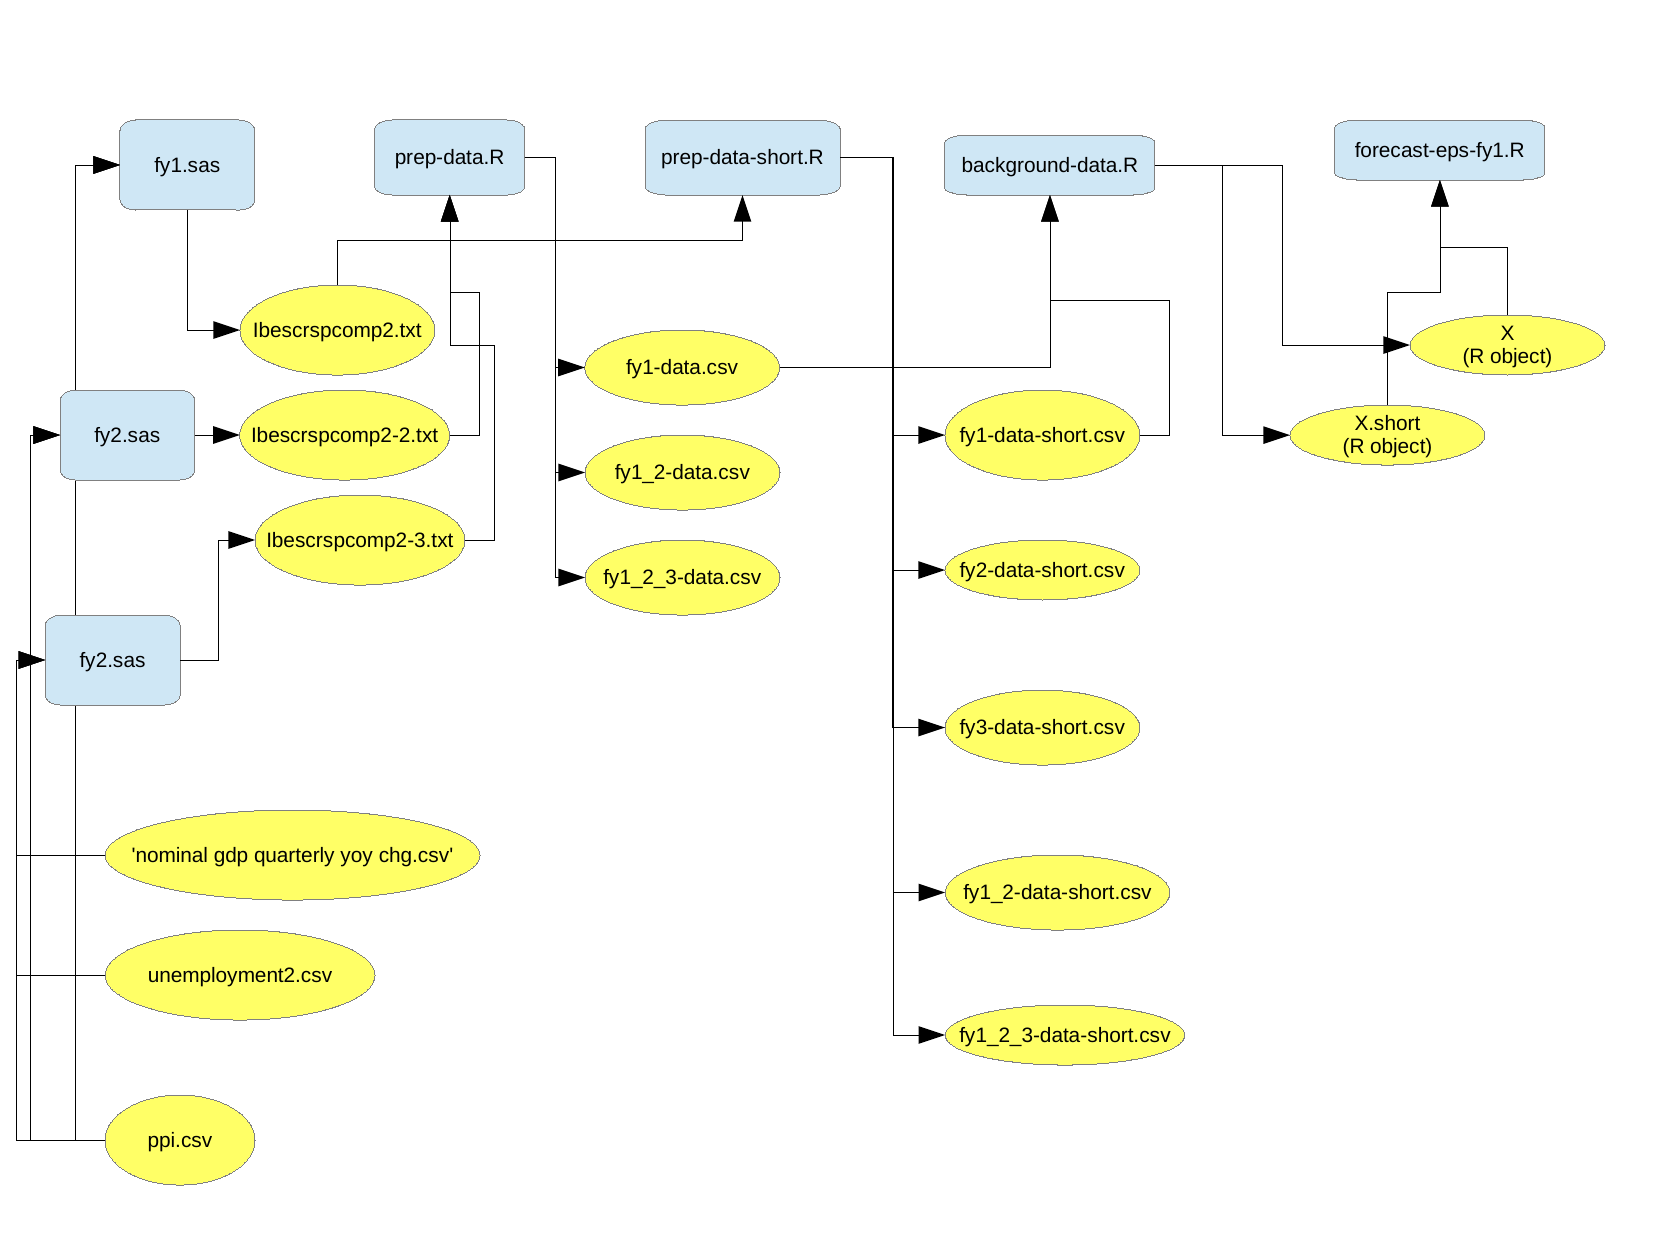

fy1.sas
prep-data.R
prep-data-short.R
forecast-eps-fy1.R
background-data.R
Ibescrspcomp2.txt
X
(R object)
fy1-data.csv
fy2.sas
Ibescrspcomp2-2.txt
fy1-data-short.csv
X.short
(R object)
fy1_2-data.csv
Ibescrspcomp2-3.txt
fy1_2_3-data.csv
fy2-data-short.csv
fy2.sas
fy3-data-short.csv
'nominal gdp quarterly yoy chg.csv'
fy1_2-data-short.csv
unemployment2.csv
fy1_2_3-data-short.csv
ppi.csv